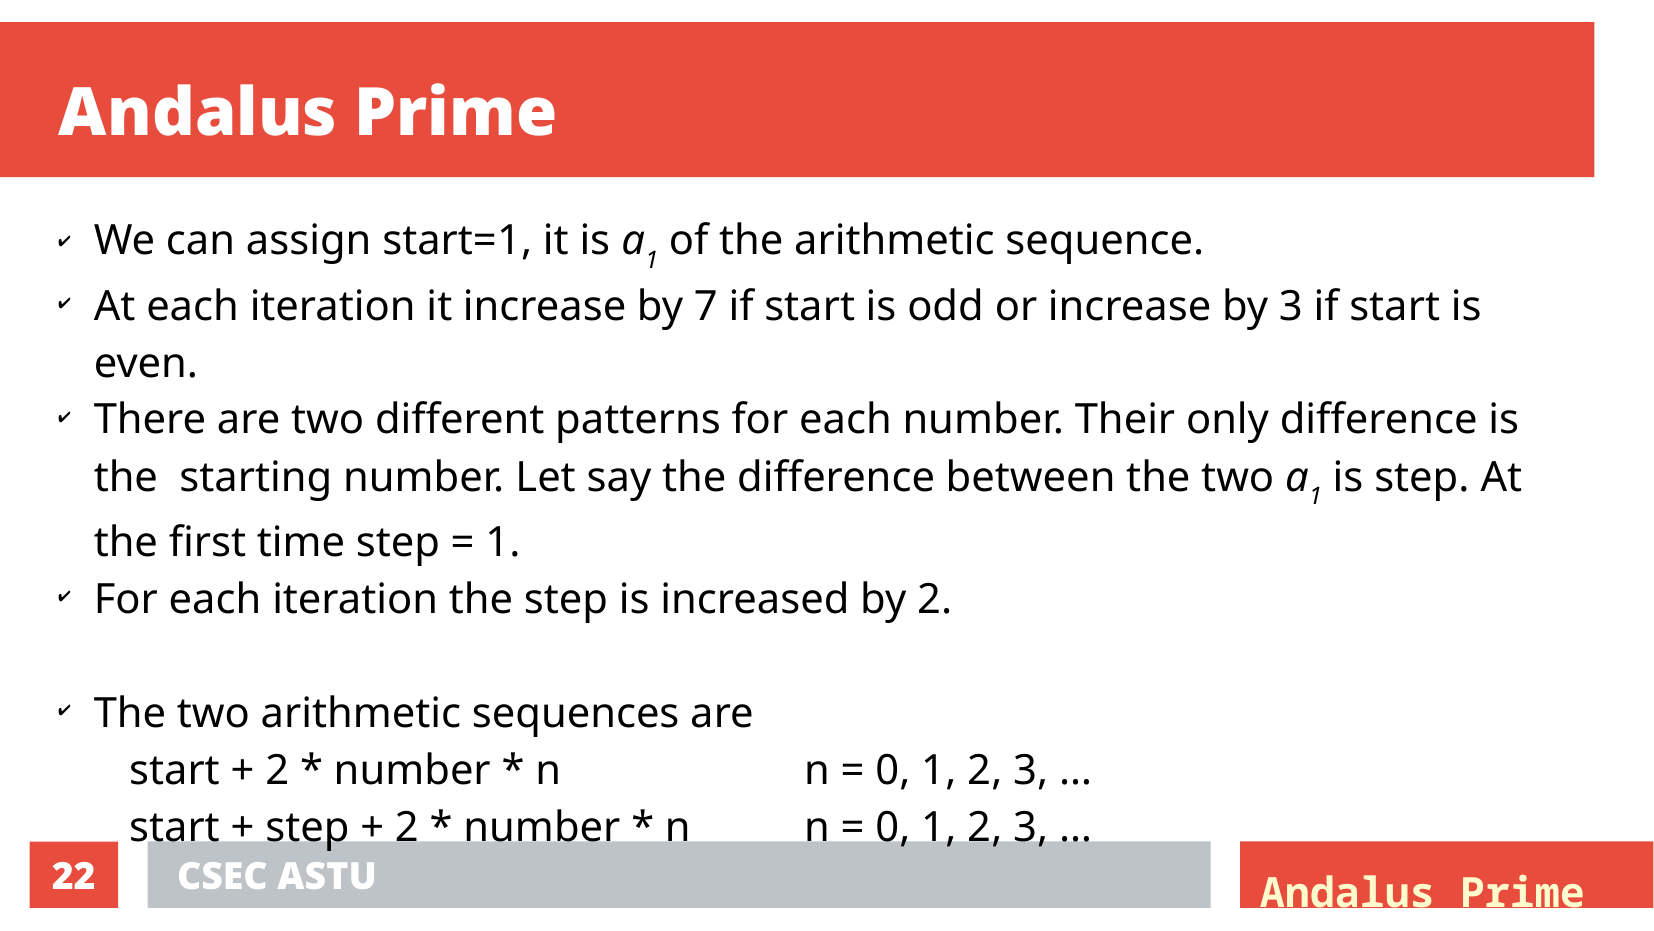

# Andalus Prime
We can assign start=1, it is a1 of the arithmetic sequence.
At each iteration it increase by 7 if start is odd or increase by 3 if start is even.
There are two different patterns for each number. Their only difference is the starting number. Let say the difference between the two a1 is step. At the first time step = 1.
For each iteration the step is increased by 2.
The two arithmetic sequences are
start + 2 * number * n				n = 0, 1, 2, 3, …
start + step + 2 * number * n		n = 0, 1, 2, 3, …
22
CSEC ASTU
Andalus Prime